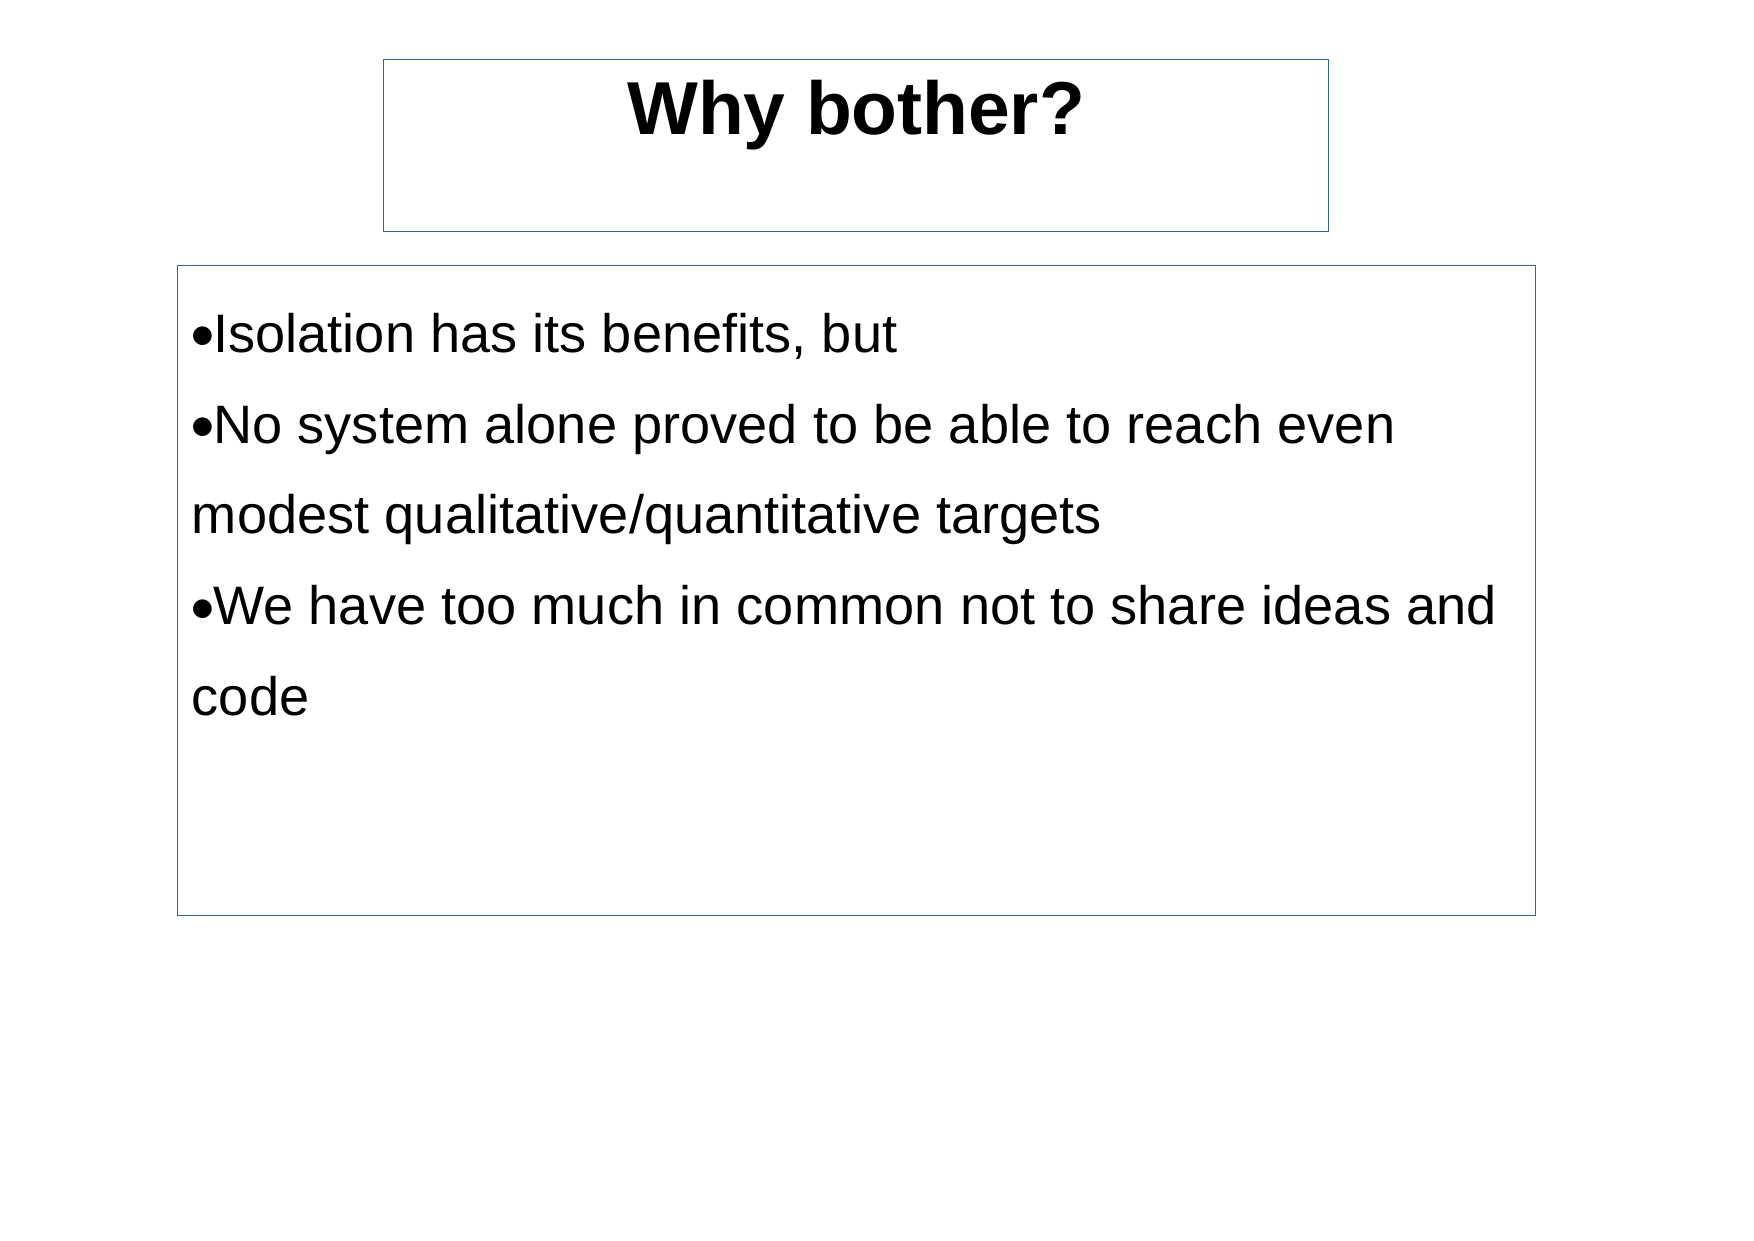

Why bother?
Isolation has its benefits, but
No system alone proved to be able to reach even modest qualitative/quantitative targets
We have too much in common not to share ideas and code